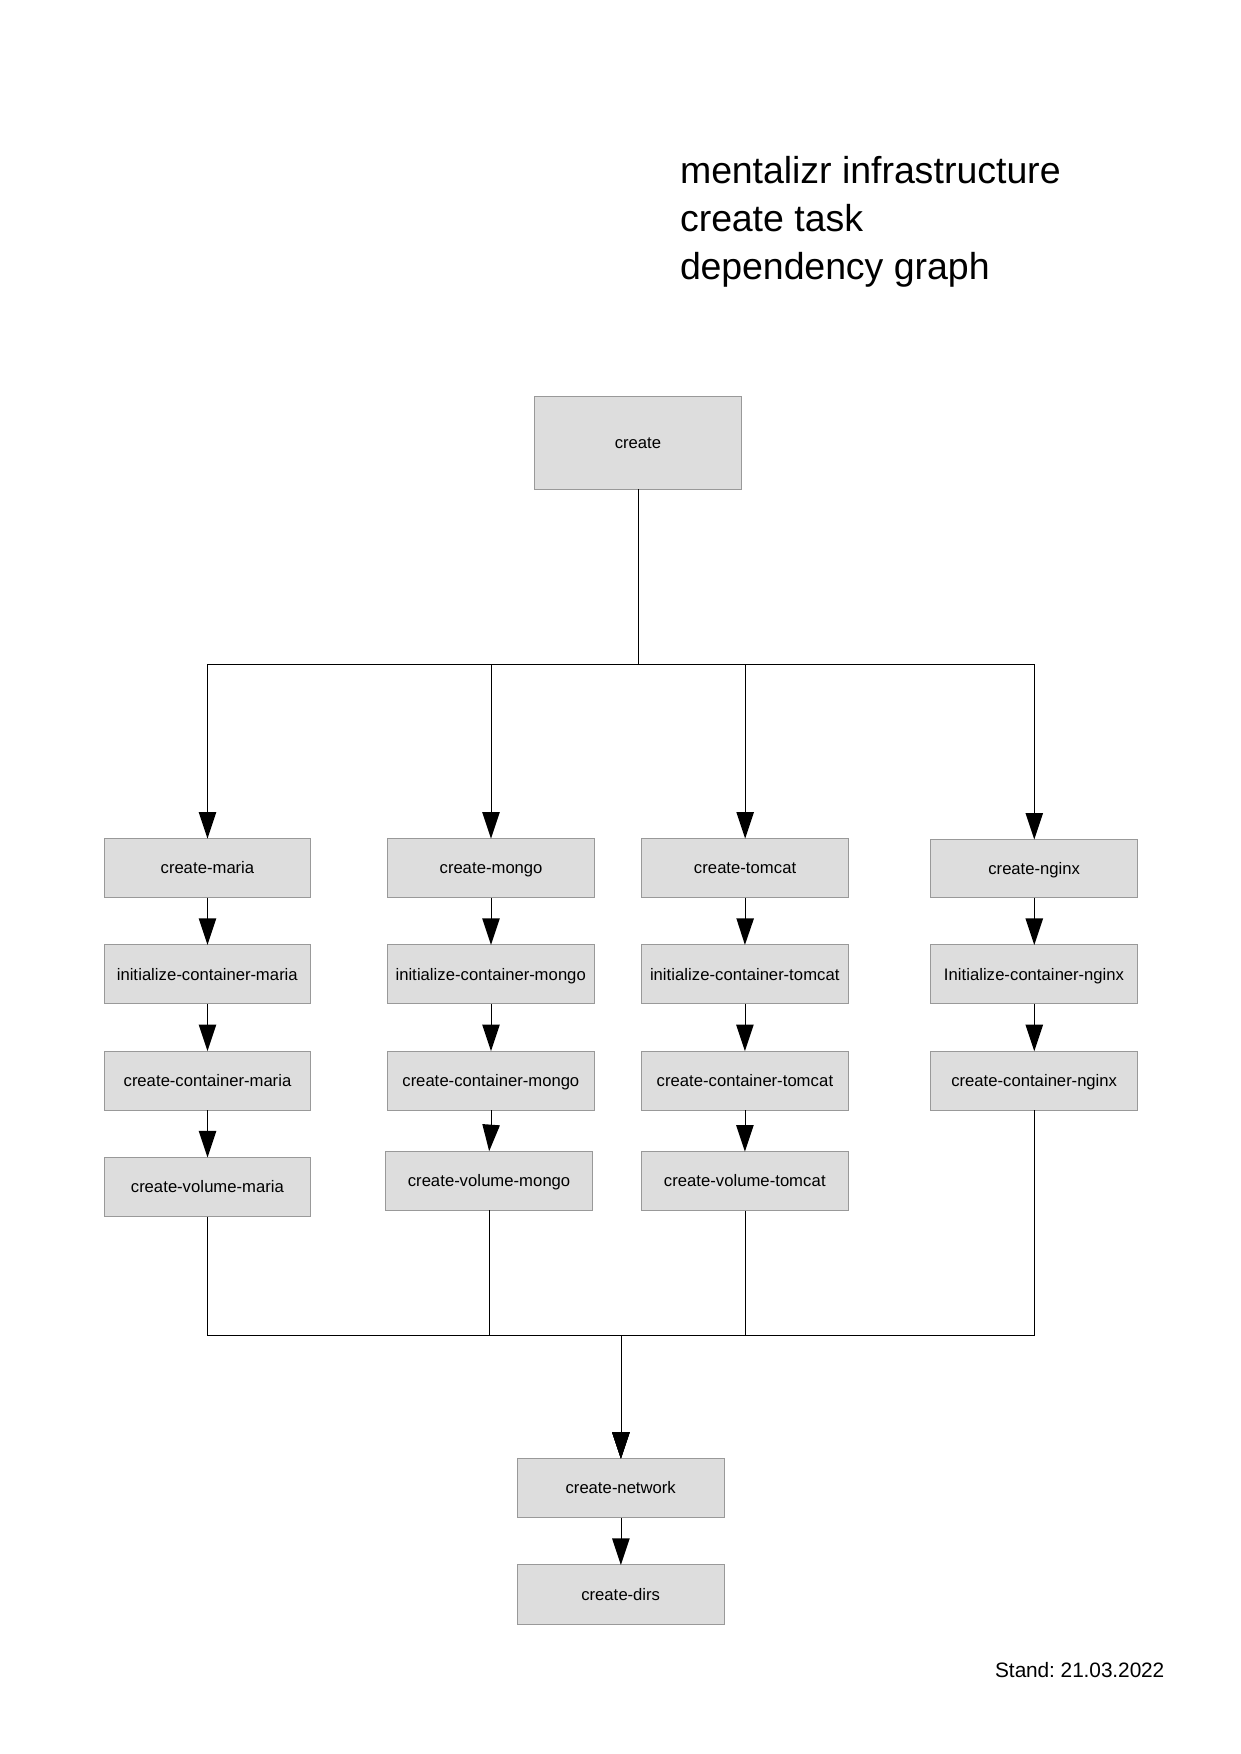

mentalizr infrastructure
create task
dependency graph
create
create-maria
create-mongo
create-tomcat
create-nginx
initialize-container-maria
initialize-container-mongo
initialize-container-tomcat
Initialize-container-nginx
create-container-maria
create-container-mongo
create-container-tomcat
create-container-nginx
create-volume-mongo
create-volume-tomcat
create-volume-maria
create-network
create-dirs
Stand: 21.03.2022